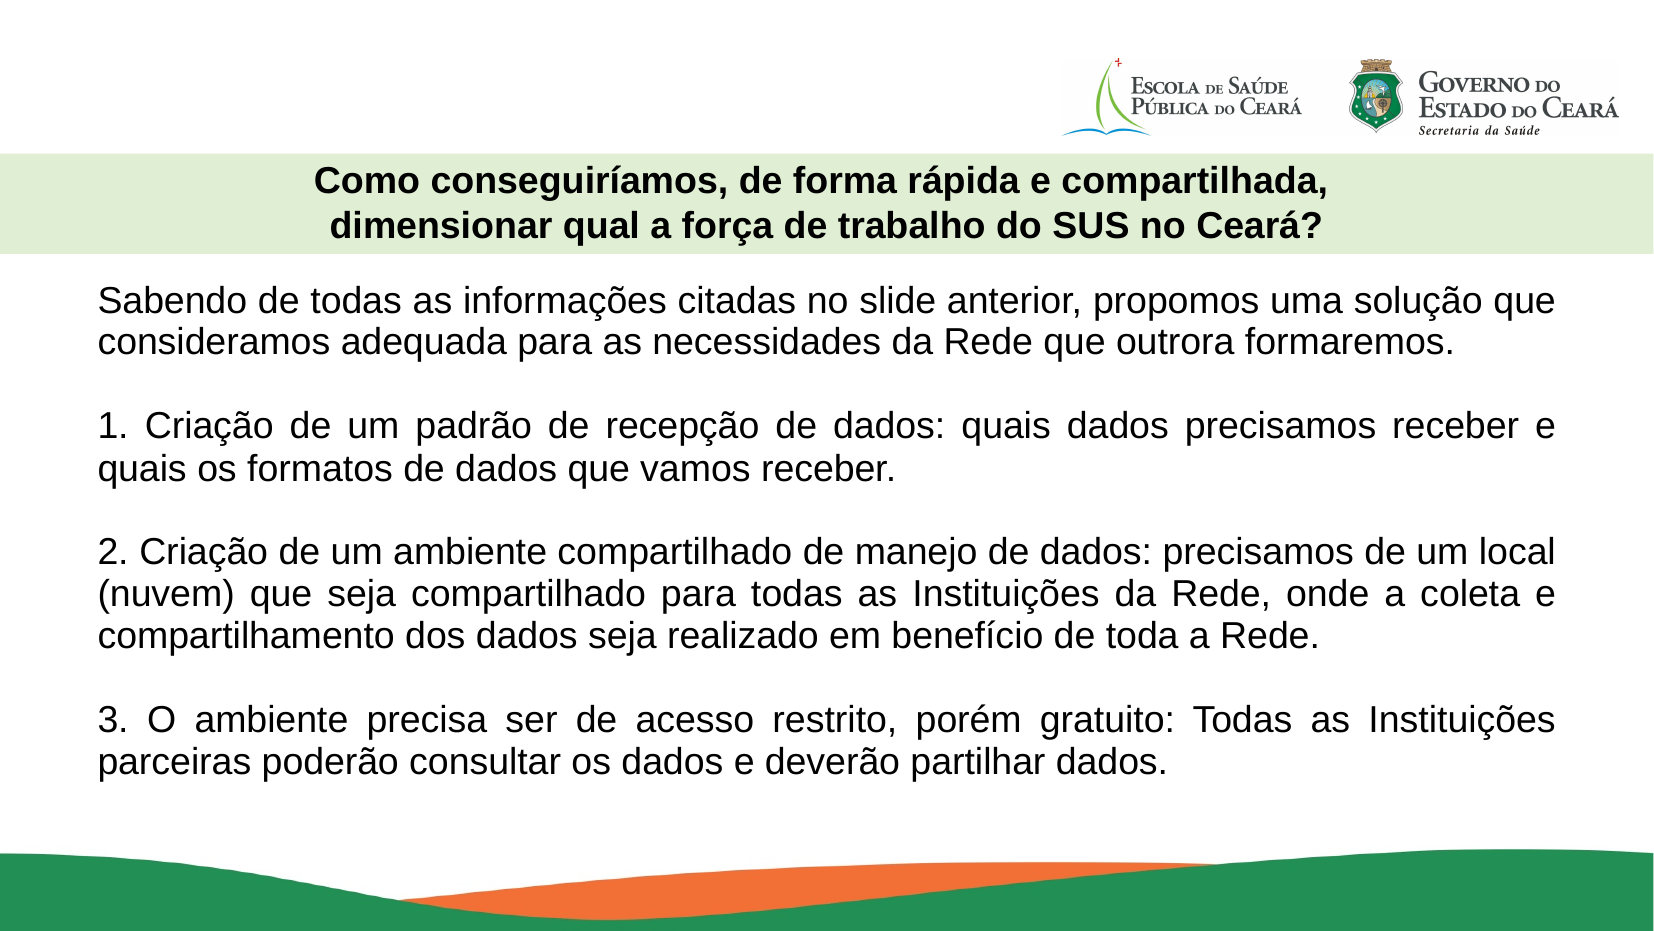

# Como conseguiríamos, de forma rápida e compartilhada, dimensionar qual a força de trabalho do SUS no Ceará?
Sabendo de todas as informações citadas no slide anterior, propomos uma solução que consideramos adequada para as necessidades da Rede que outrora formaremos.
1. Criação de um padrão de recepção de dados: quais dados precisamos receber e quais os formatos de dados que vamos receber.
2. Criação de um ambiente compartilhado de manejo de dados: precisamos de um local (nuvem) que seja compartilhado para todas as Instituições da Rede, onde a coleta e compartilhamento dos dados seja realizado em benefício de toda a Rede.
3. O ambiente precisa ser de acesso restrito, porém gratuito: Todas as Instituições parceiras poderão consultar os dados e deverão partilhar dados.